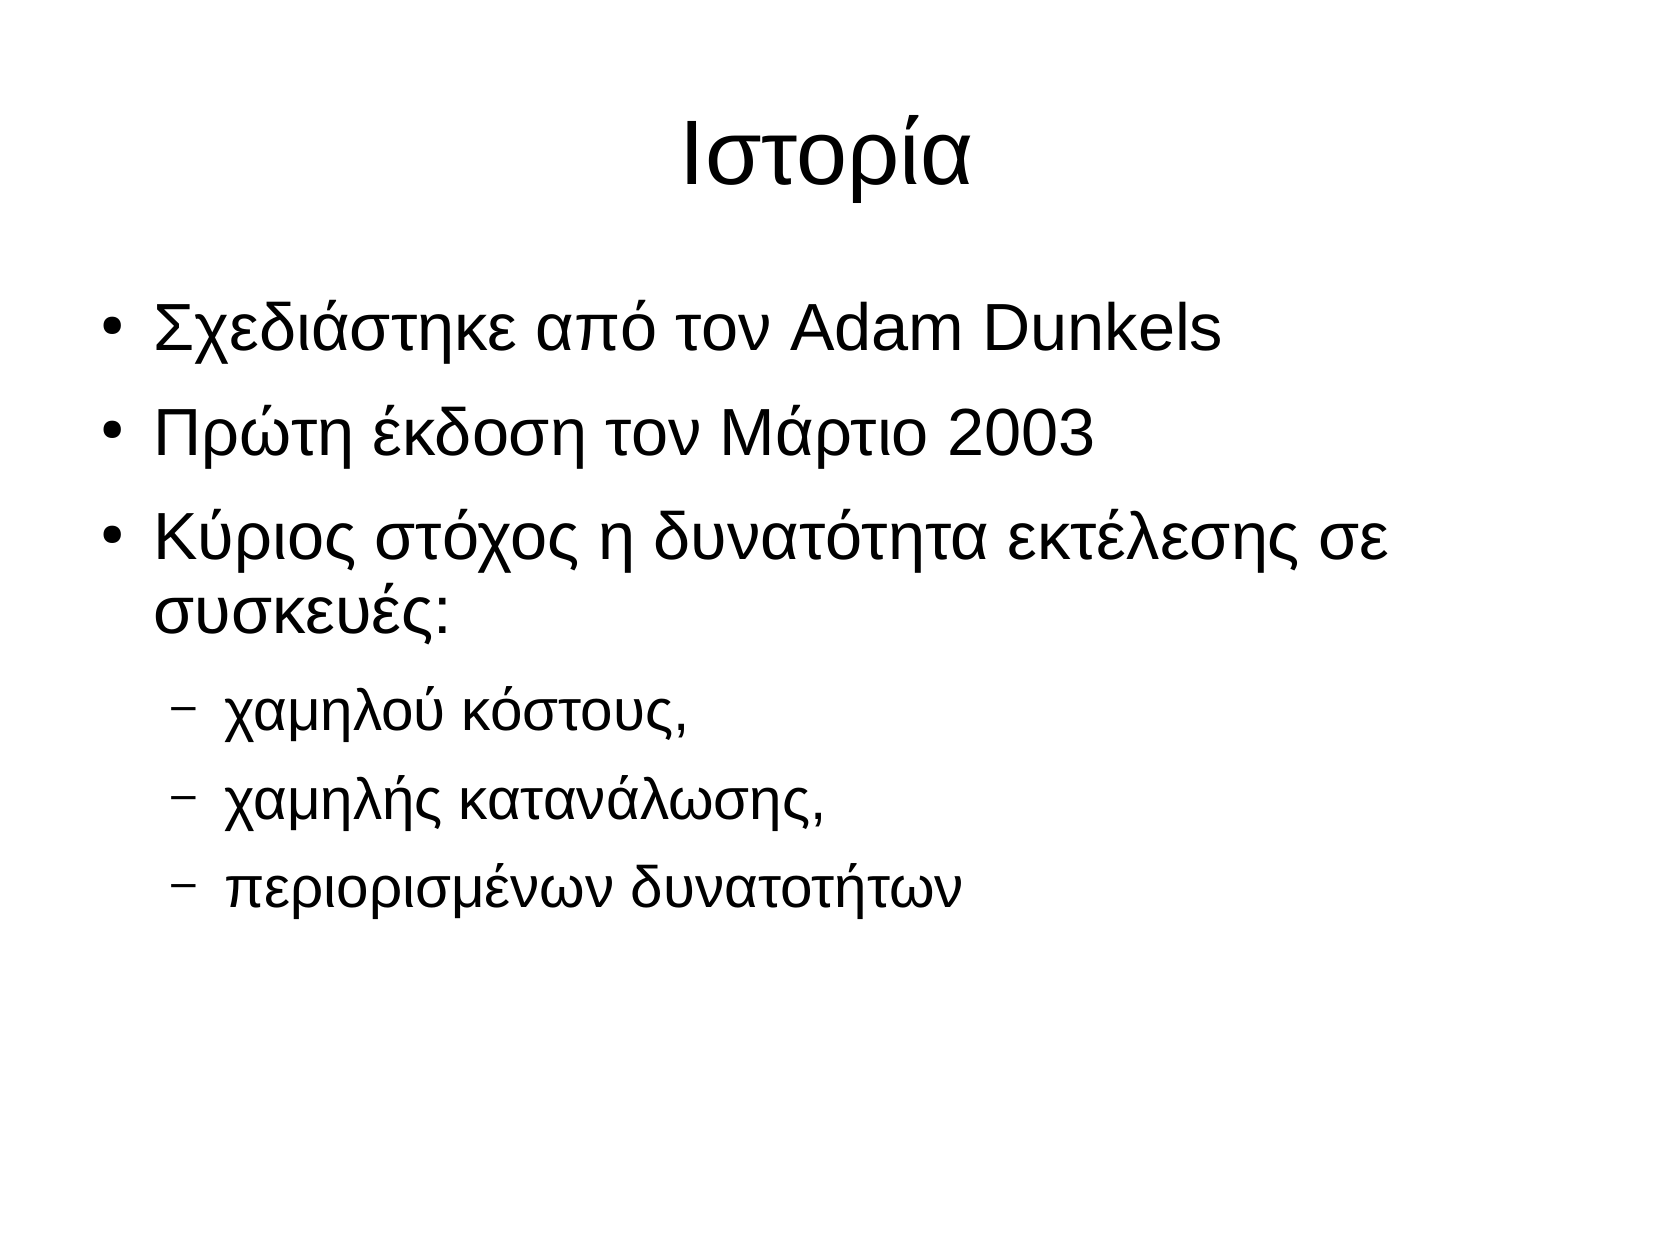

# Ιστορία
Σχεδιάστηκε από τον Adam Dunkels
Πρώτη έκδοση τον Μάρτιο 2003
Κύριος στόχος η δυνατότητα εκτέλεσης σε συσκευές:
χαμηλού κόστους,
χαμηλής κατανάλωσης,
περιορισμένων δυνατοτήτων